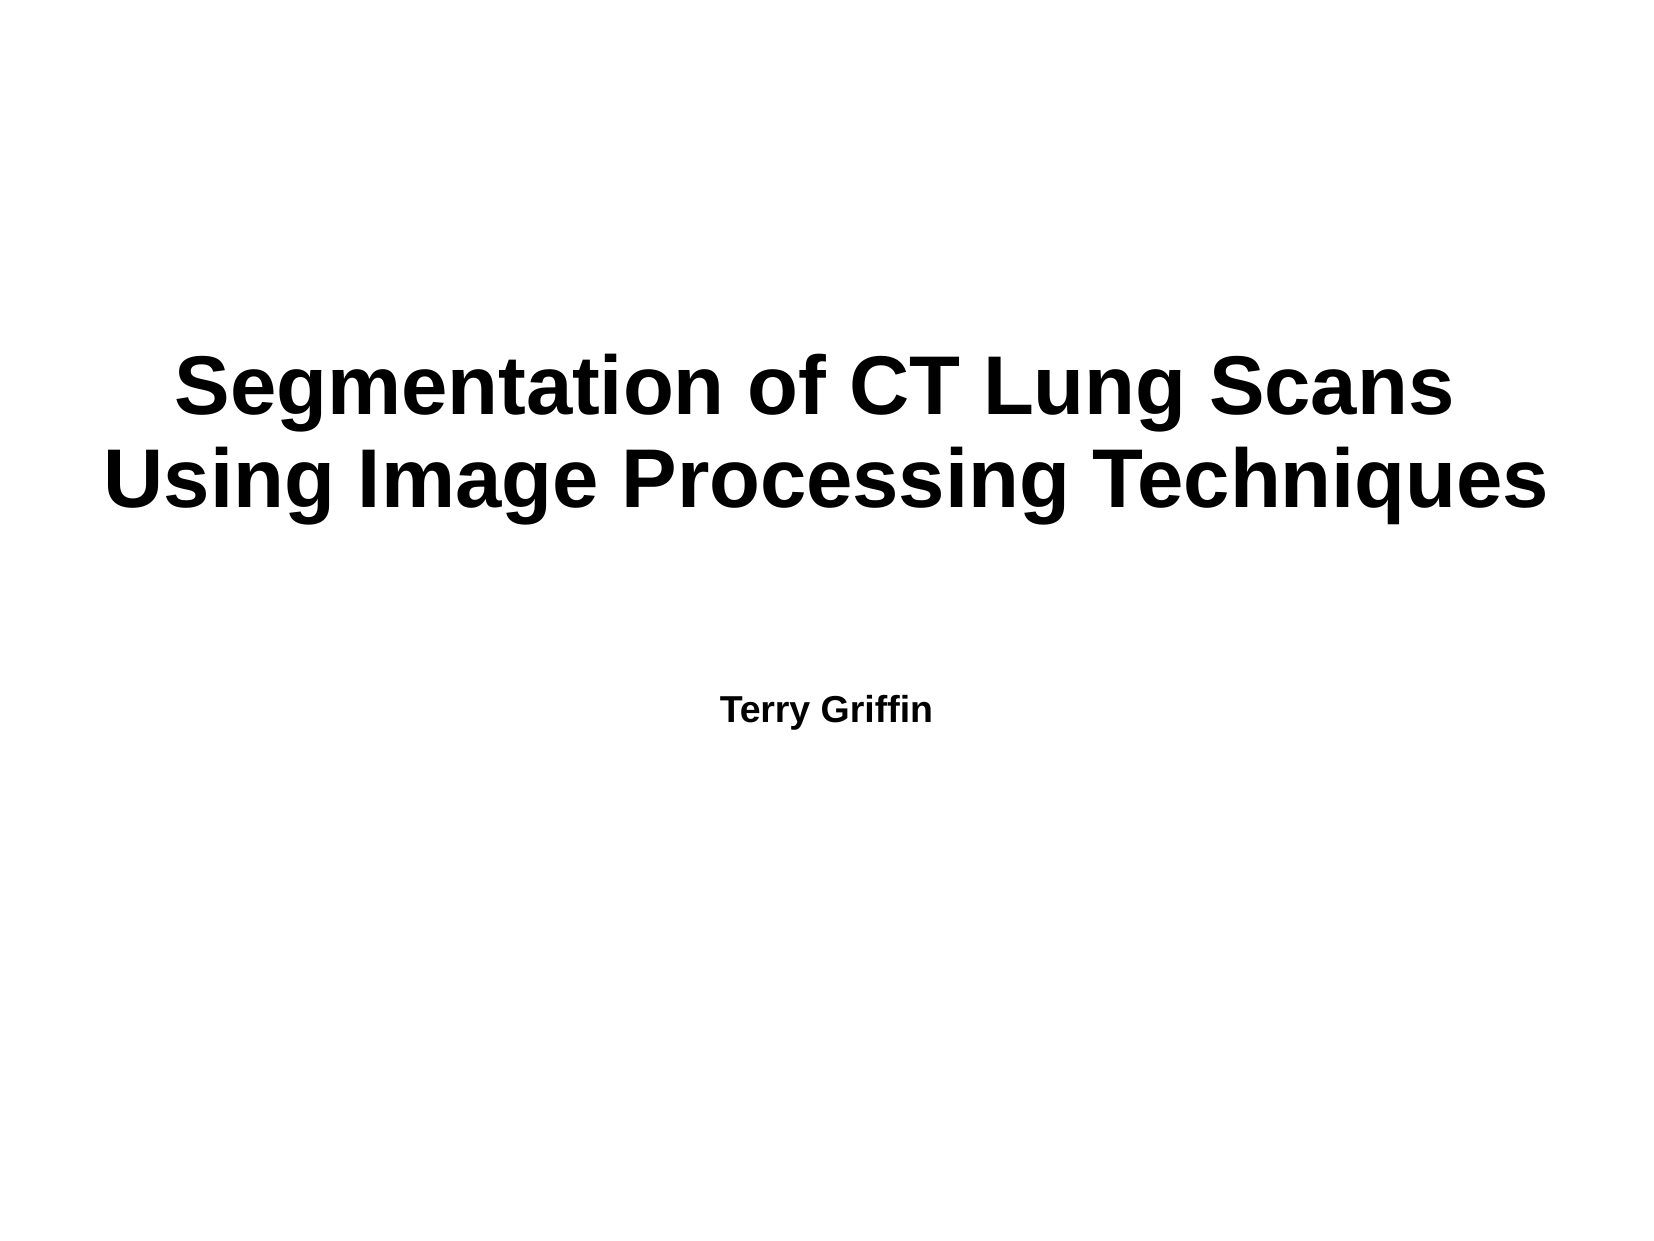

# Segmentation of CT Lung Scans
Using Image Processing Techniques
Terry Griffin